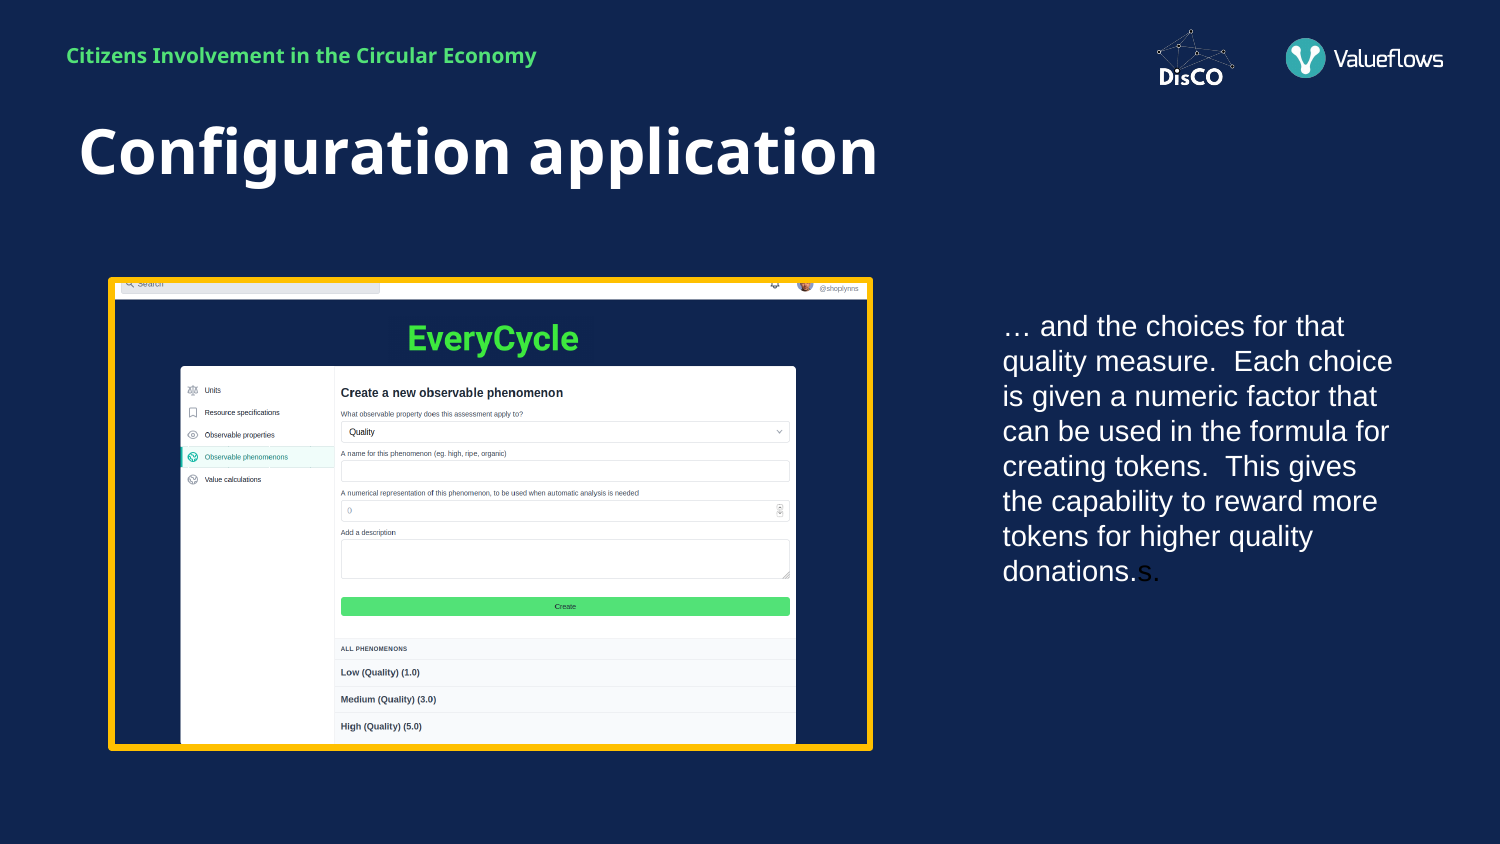

Configuration application
# … and the choices for that quality measure. Each choice is given a numeric factor that can be used in the formula for creating tokens. This gives the capability to reward more tokens for higher quality donations.s.